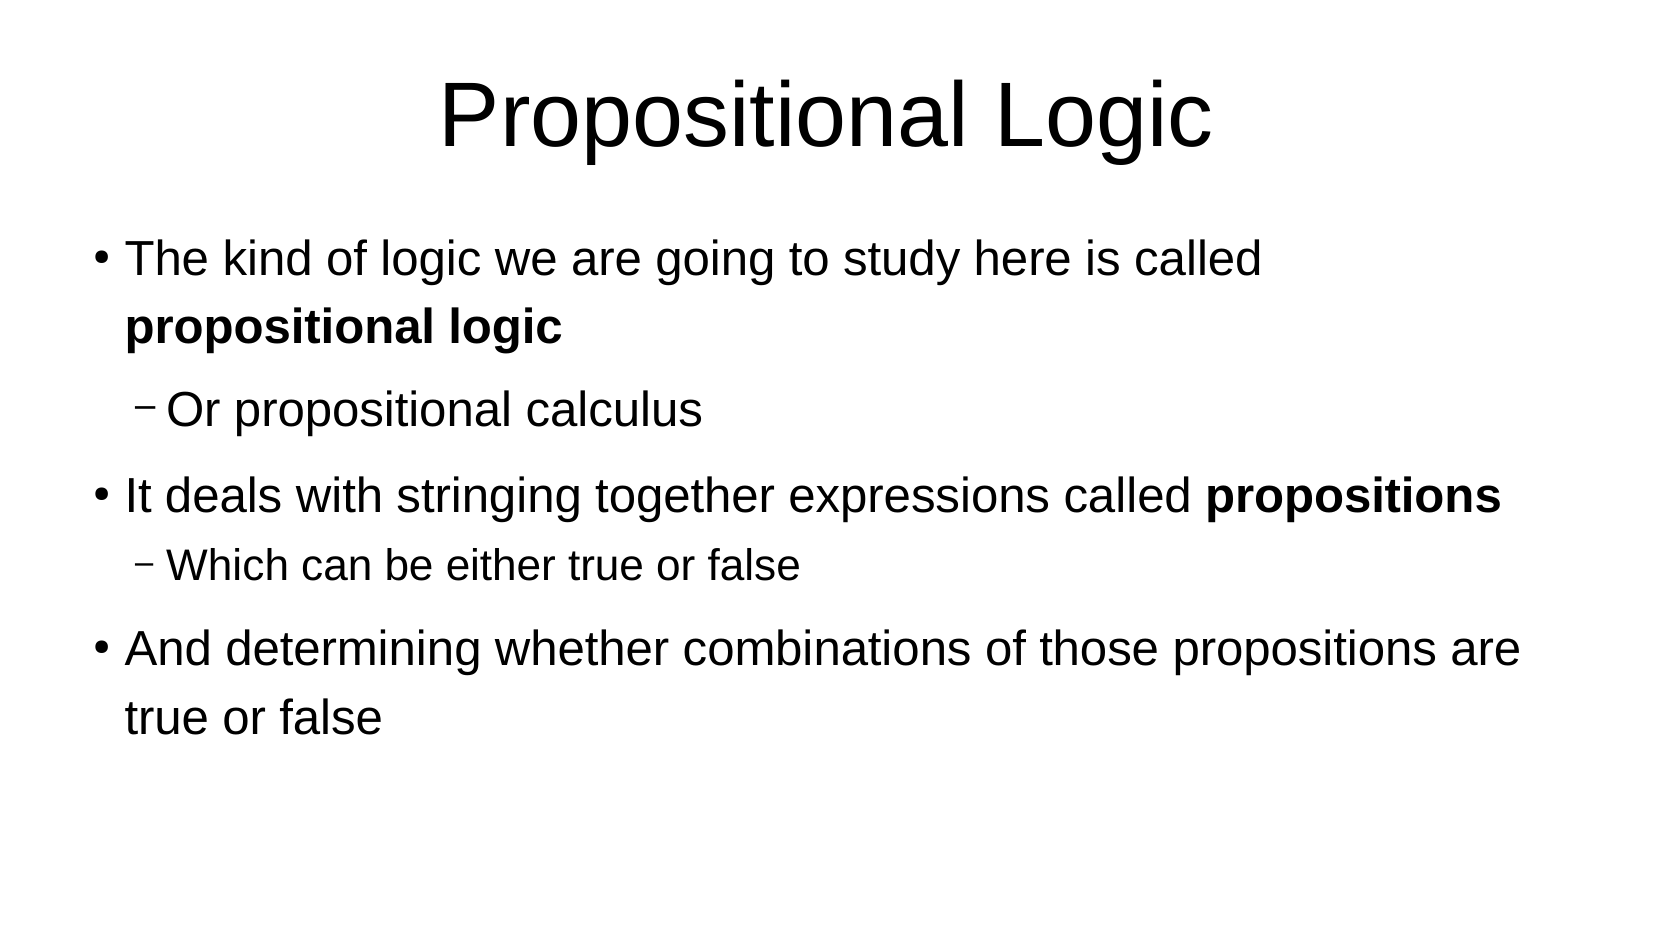

# Propositional Logic
The kind of logic we are going to study here is called propositional logic
Or propositional calculus
It deals with stringing together expressions called propositions
Which can be either true or false
And determining whether combinations of those propositions are true or false